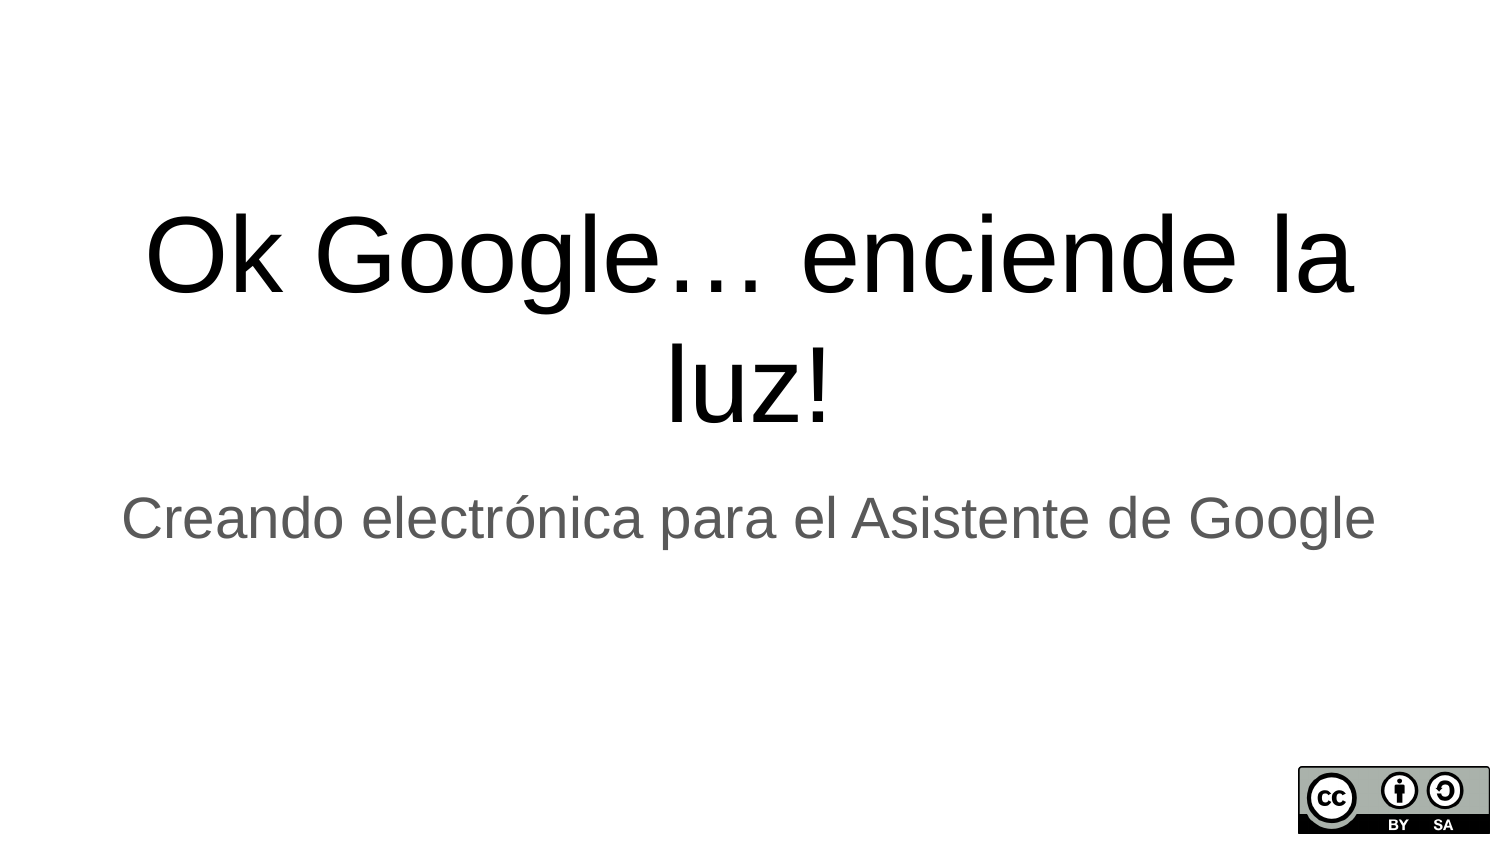

# Ok Google… enciende la luz!
Creando electrónica para el Asistente de Google